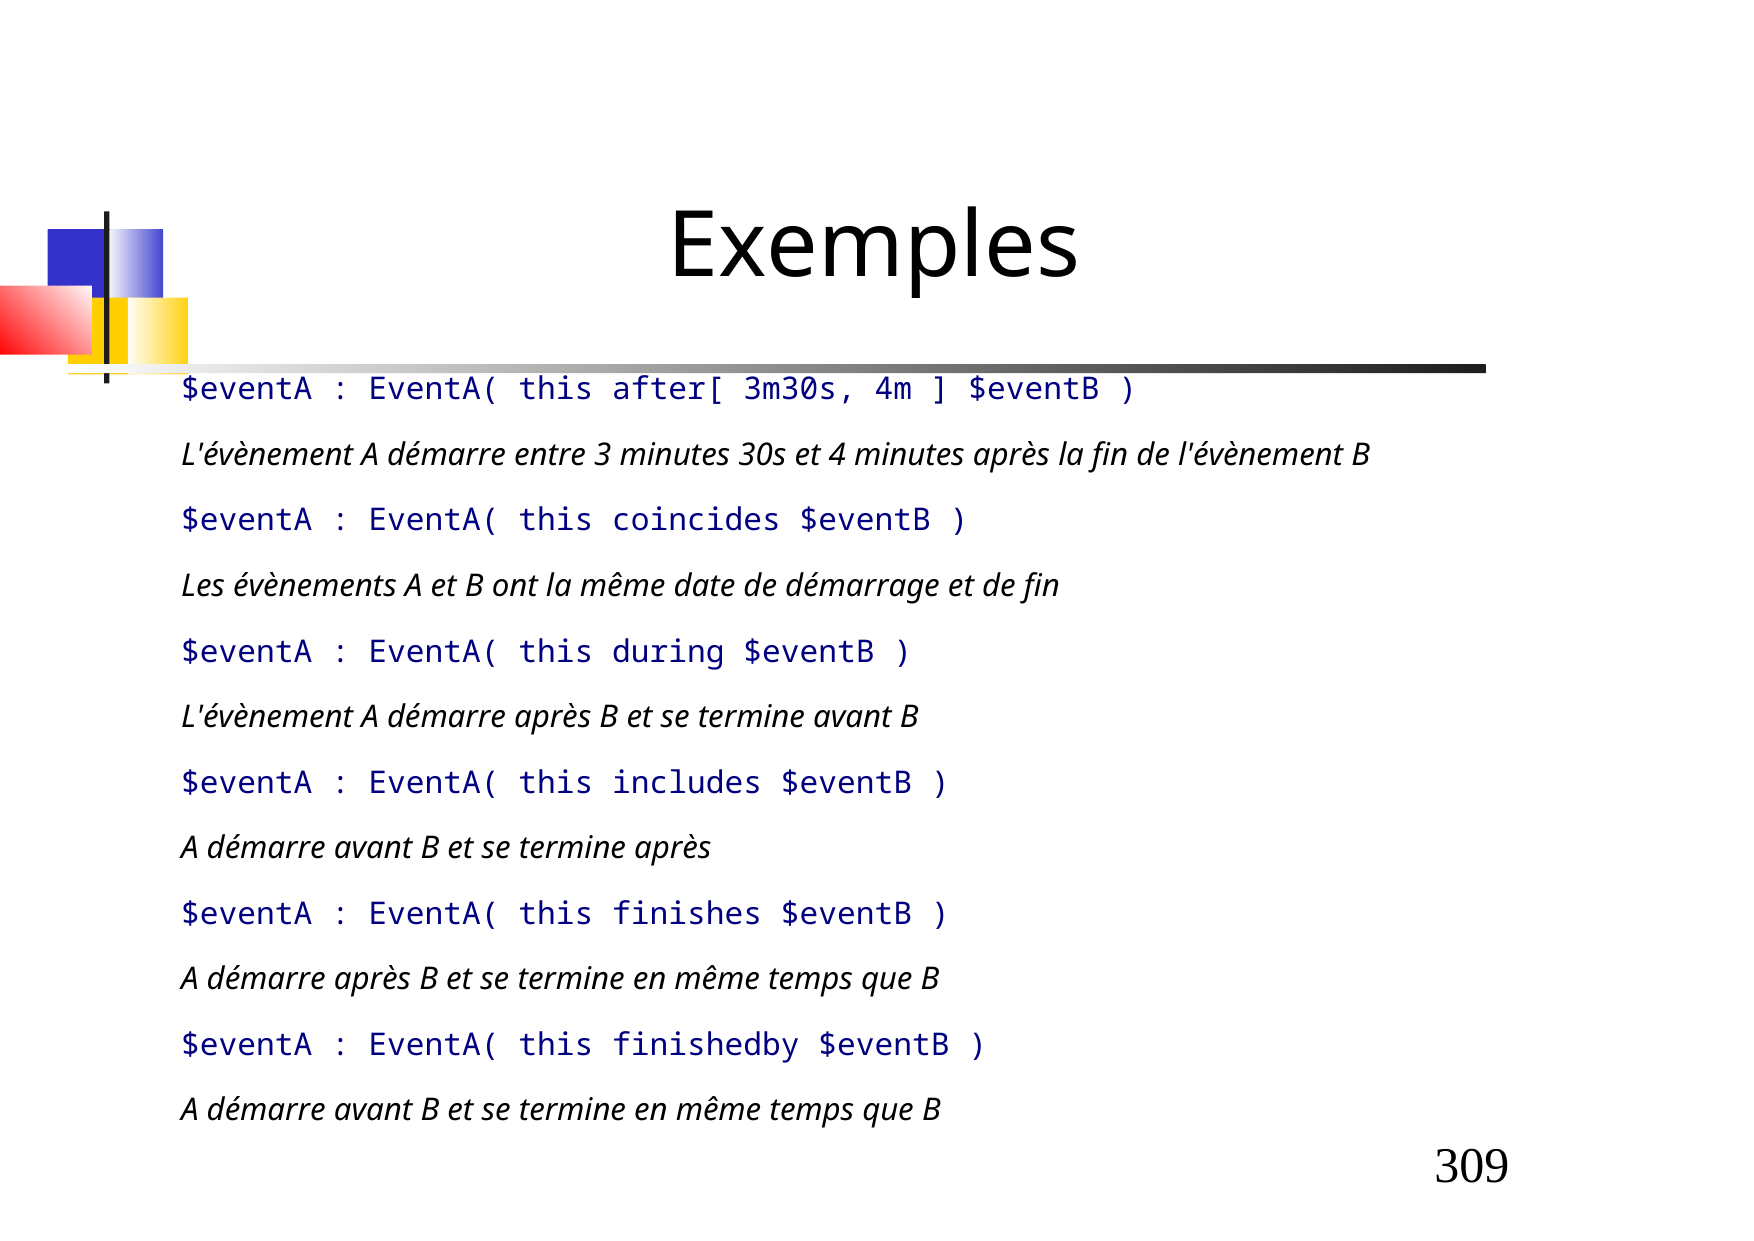

# Exemples
$eventA : EventA( this after[ 3m30s, 4m ] $eventB )
L'évènement A démarre entre 3 minutes 30s et 4 minutes après la fin de l'évènement B
$eventA : EventA( this coincides $eventB )
Les évènements A et B ont la même date de démarrage et de fin
$eventA : EventA( this during $eventB )
L'évènement A démarre après B et se termine avant B
$eventA : EventA( this includes $eventB )
A démarre avant B et se termine après
$eventA : EventA( this finishes $eventB )
A démarre après B et se termine en même temps que B
$eventA : EventA( this finishedby $eventB )
A démarre avant B et se termine en même temps que B